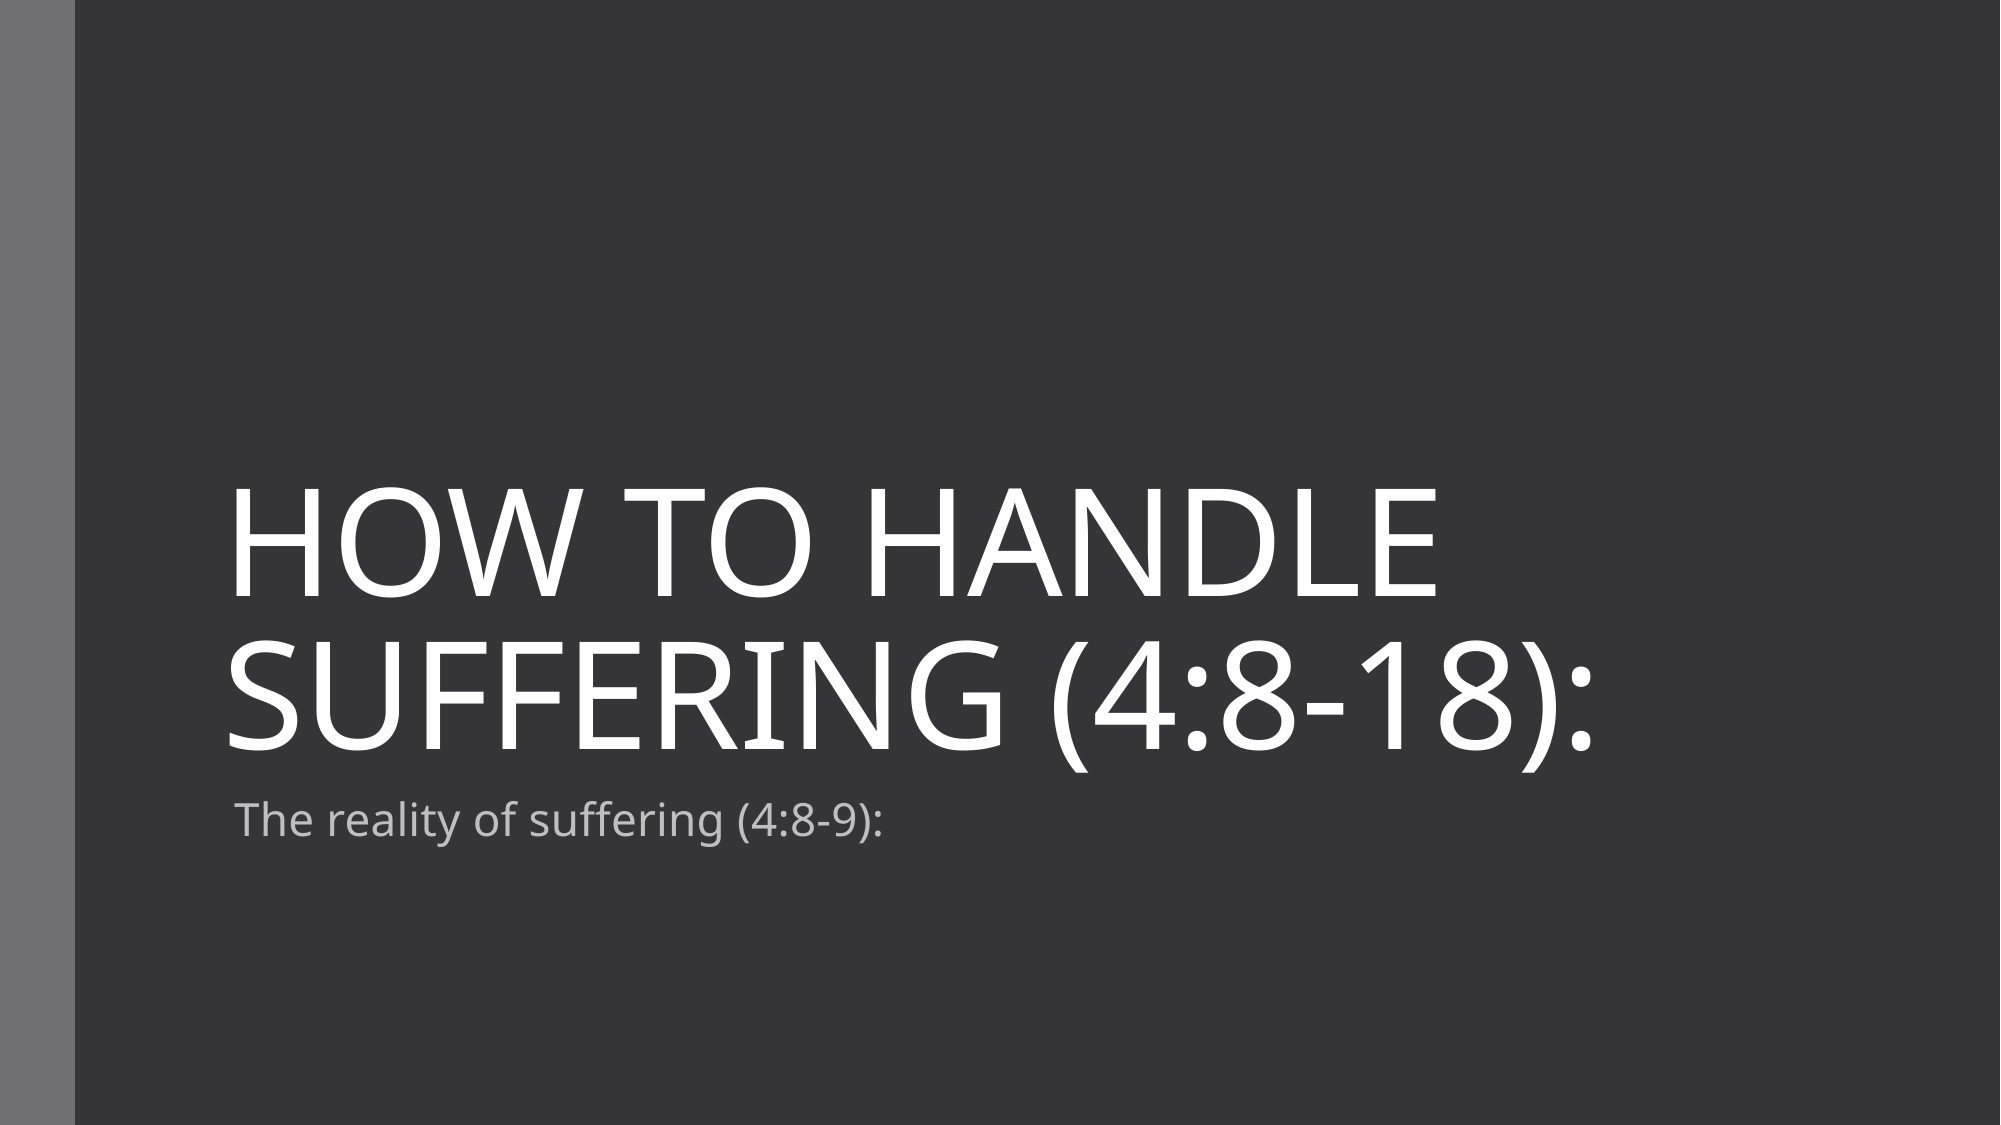

# HOW TO HANDLE SUFFERING (4:8-18):
 The reality of suffering (4:8-9):